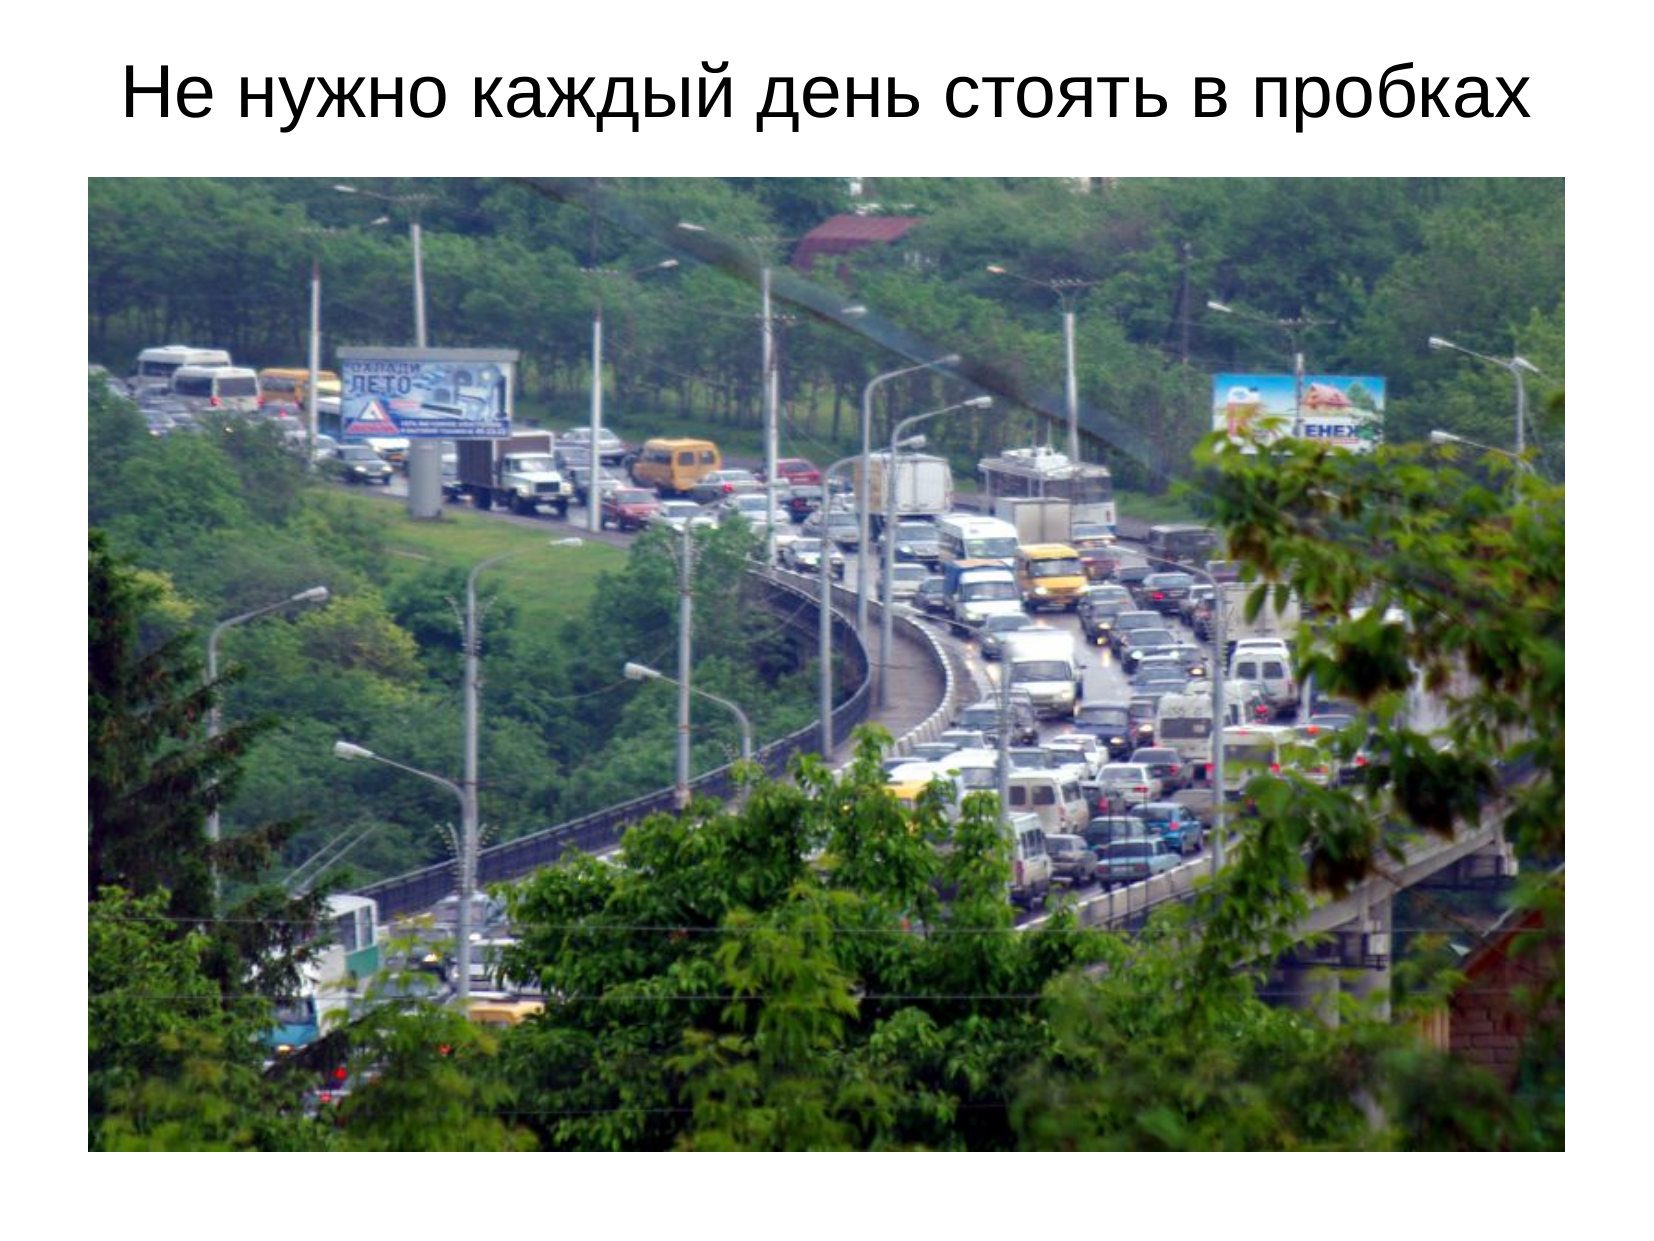

# Не нужно каждый день стоять в пробках